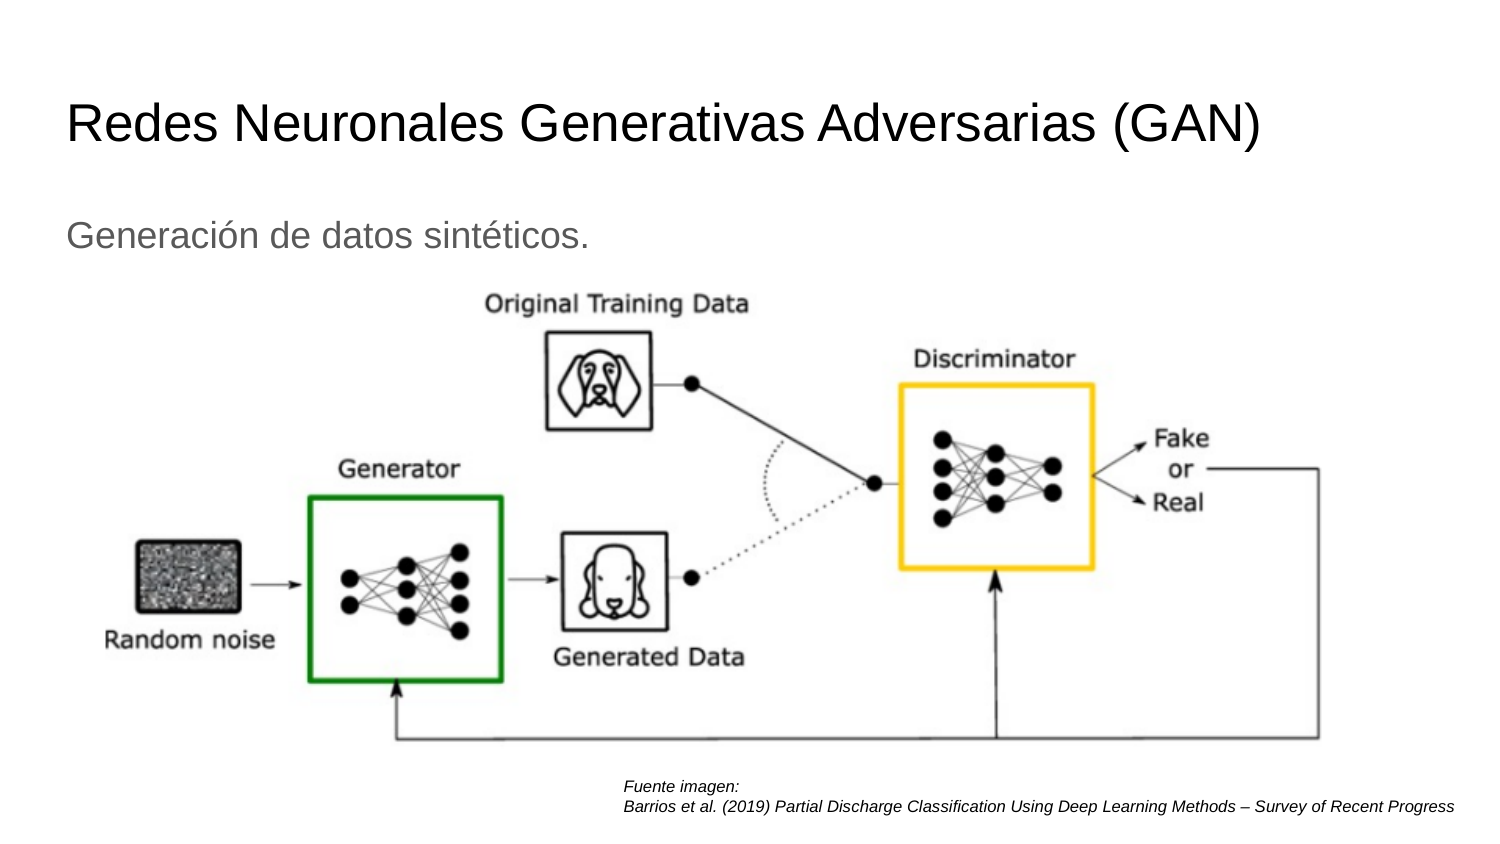

# Redes Neuronales Generativas Adversarias (GAN)
Generación de datos sintéticos.
Fuente imagen:
Barrios et al. (2019) Partial Discharge Classification Using Deep Learning Methods – Survey of Recent Progress